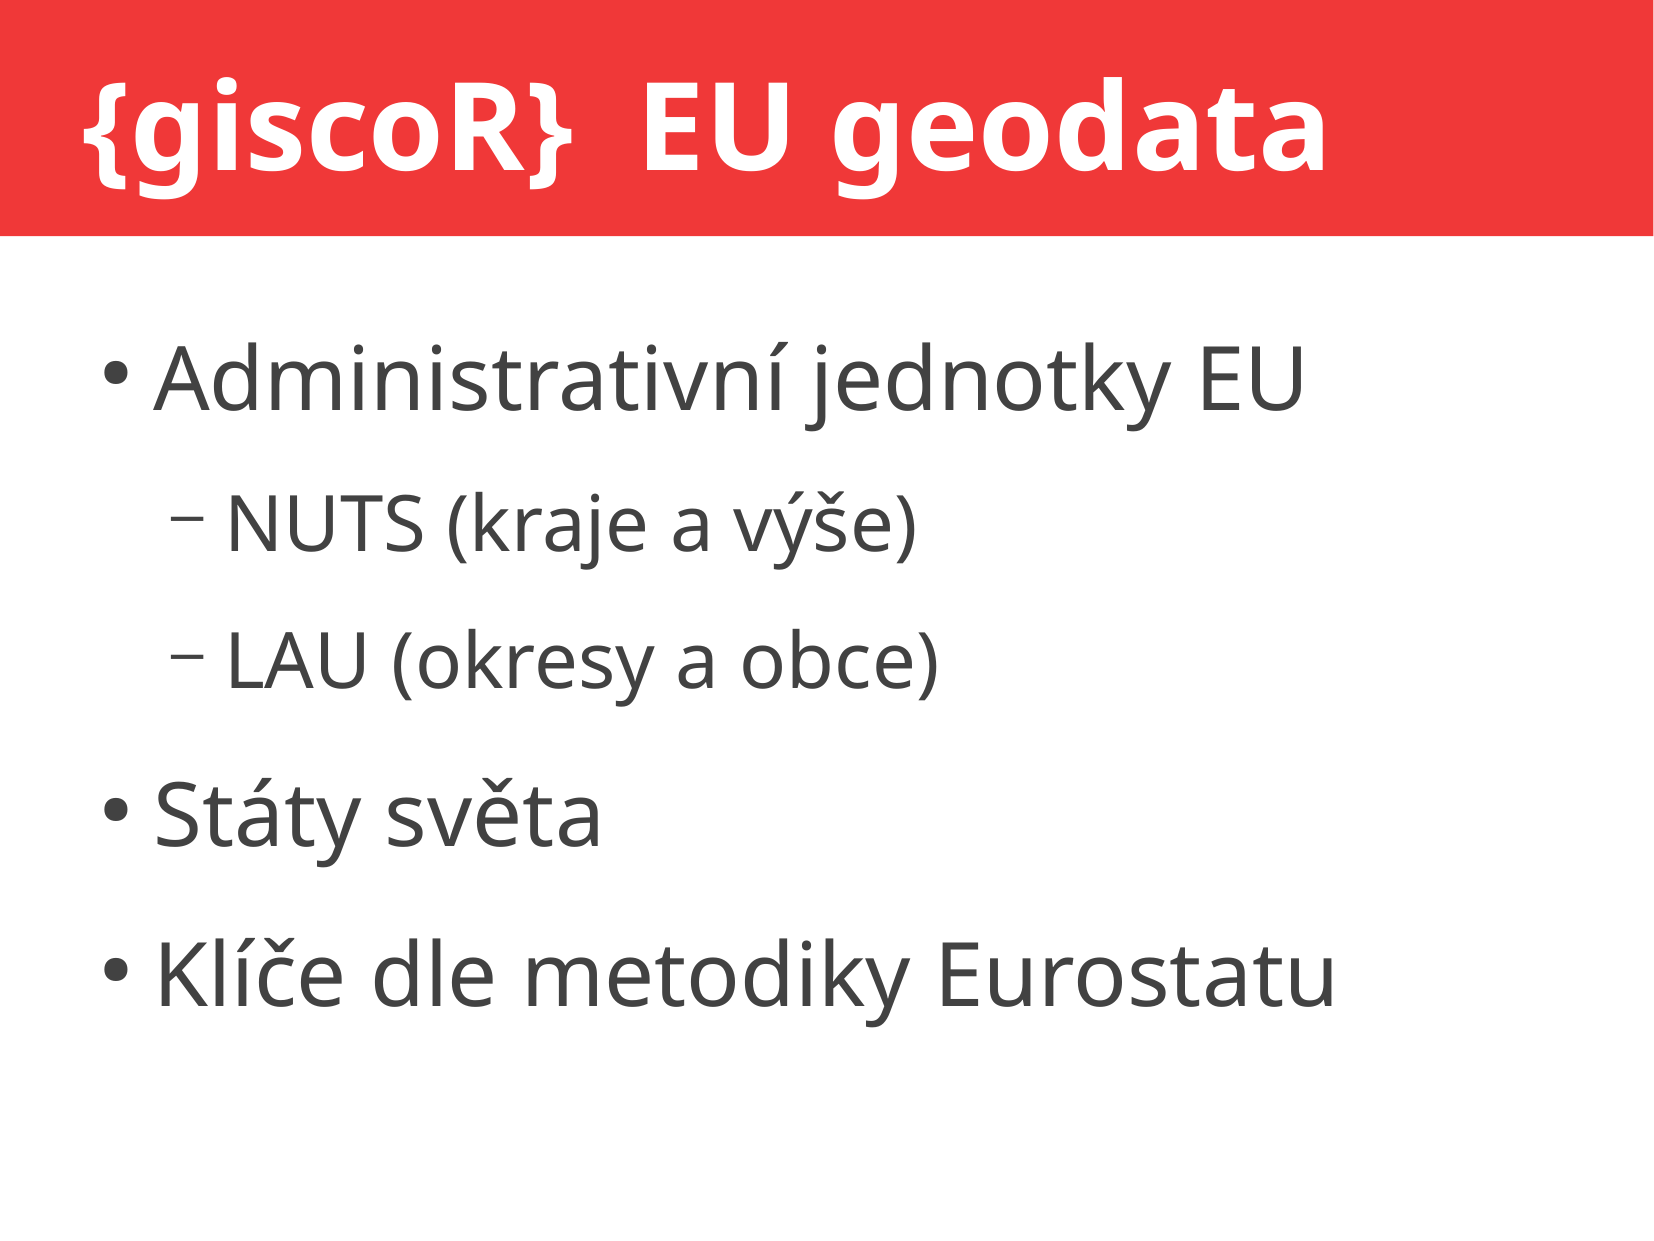

# {giscoR} EU geodata
Administrativní jednotky EU
NUTS (kraje a výše)
LAU (okresy a obce)
Státy světa
Klíče dle metodiky Eurostatu